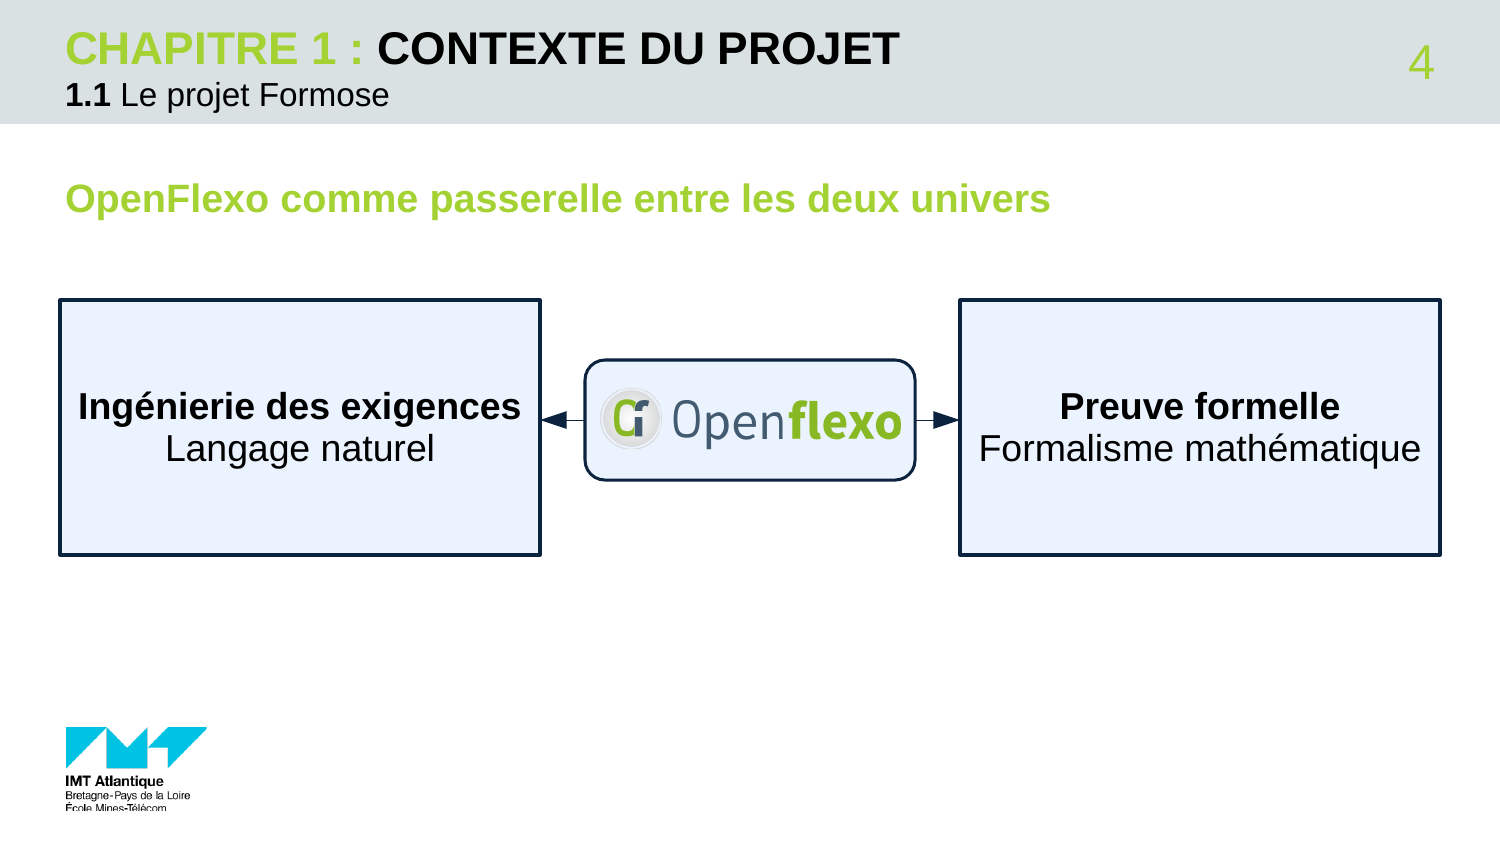

# CHAPITRE 1 : Contexte du projet
1.1 Le projet Formose
OpenFlexo comme passerelle entre les deux univers
Ingénierie des exigences
Langage naturel
Preuve formelle
Formalisme mathématique